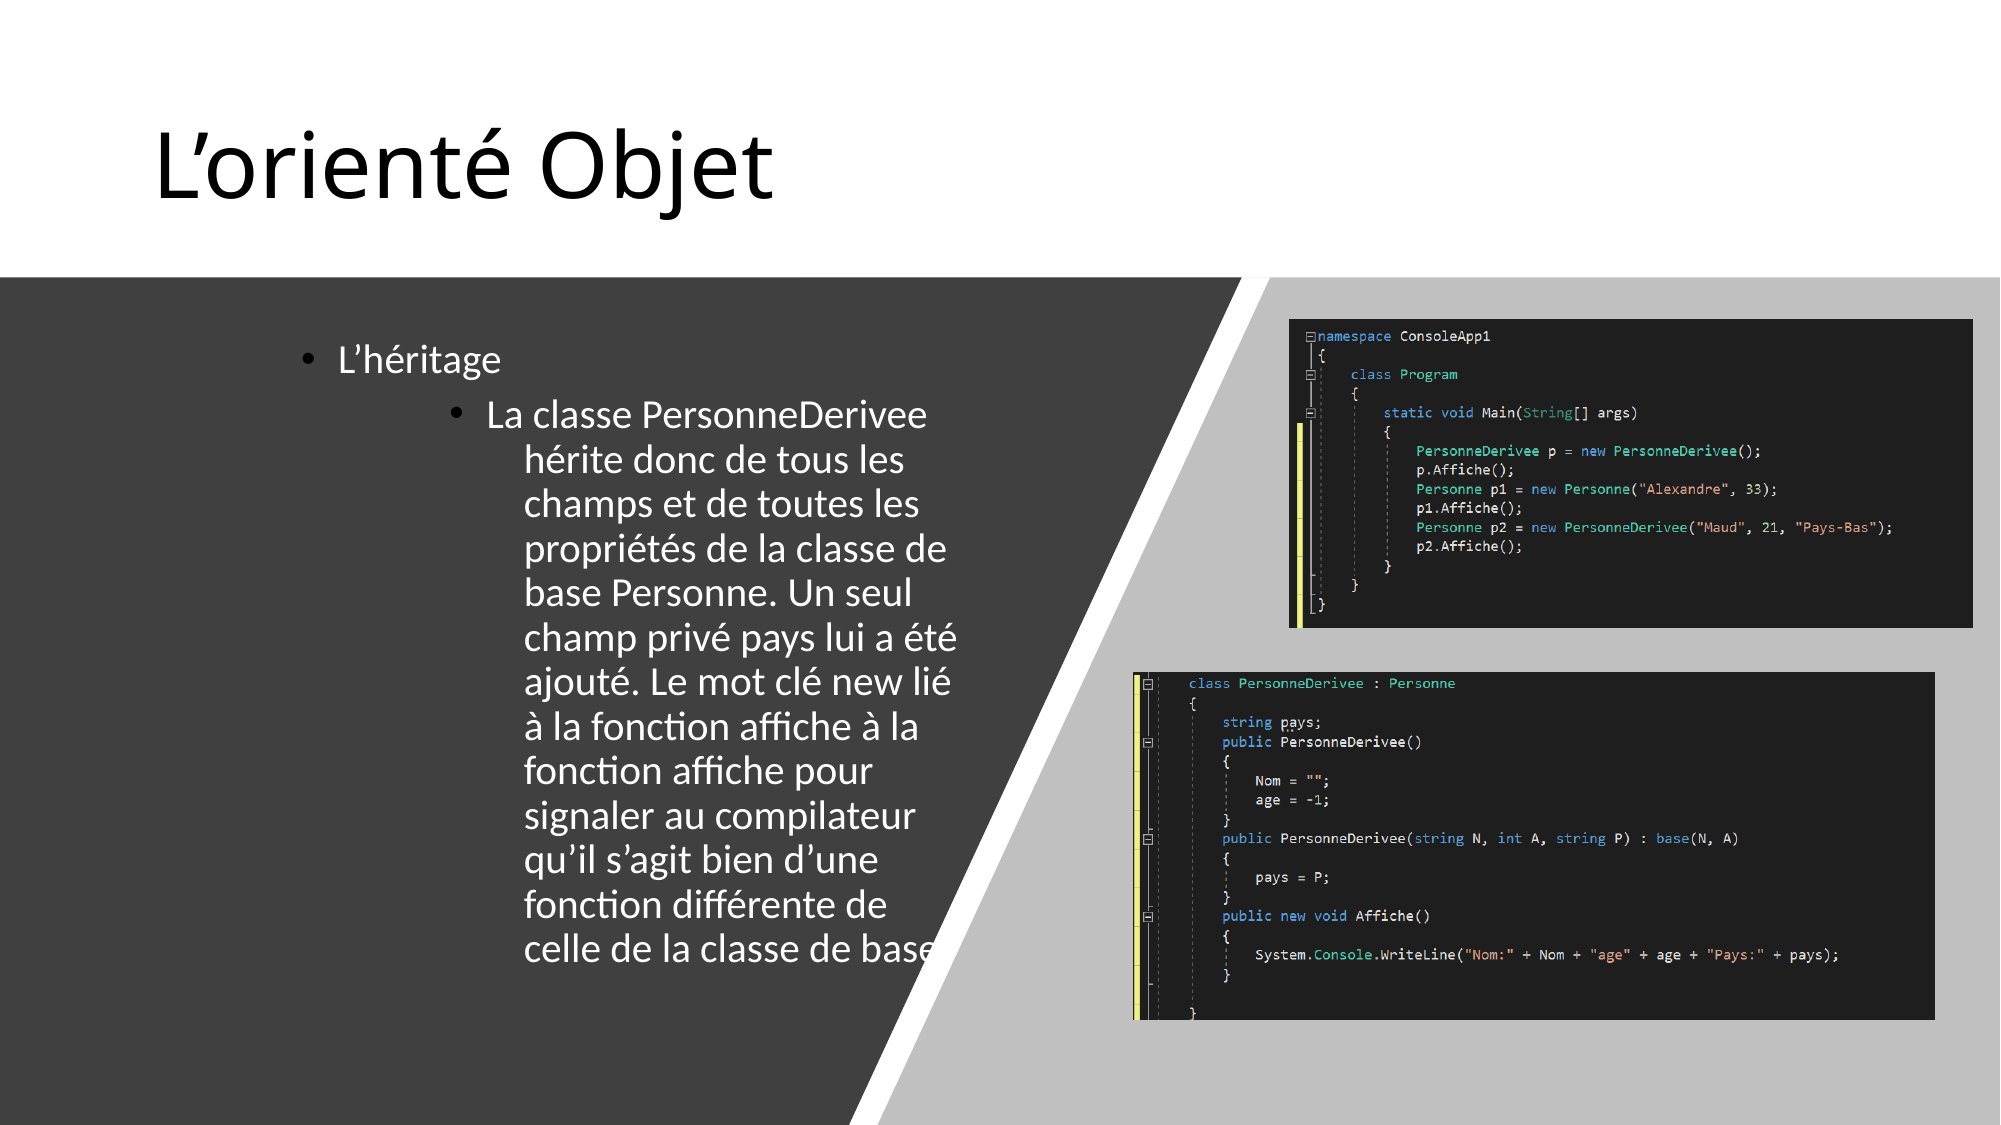

# L’orienté Objet
L’héritage
La classe PersonneDerivee hérite donc de tous les champs et de toutes les propriétés de la classe de base Personne. Un seul champ privé pays lui a été ajouté. Le mot clé new lié à la fonction affiche à la fonction affiche pour signaler au compilateur qu’il s’agit bien d’une fonction différente de celle de la classe de base.